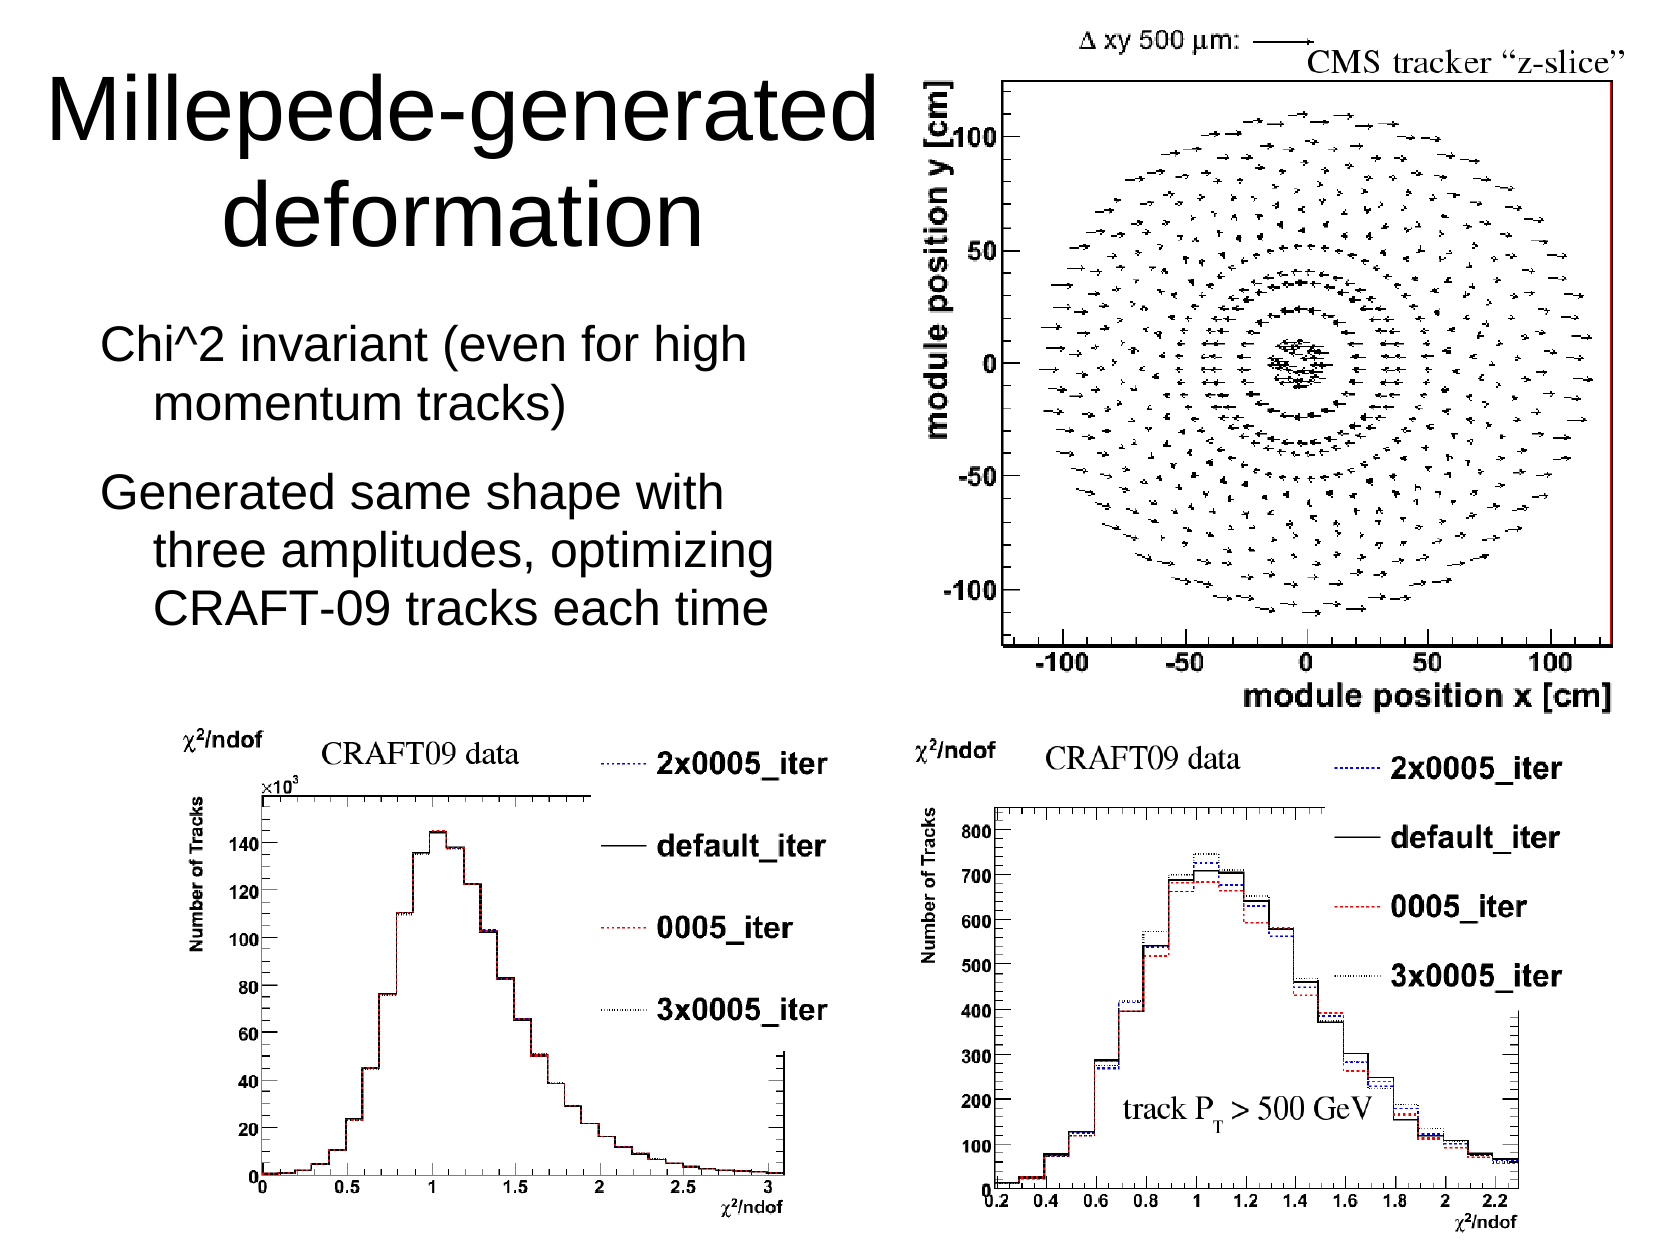

# Millepede-generated deformation
Chi^2 invariant (even for high momentum tracks)‏
Generated same shape with three amplitudes, optimizing CRAFT-09 tracks each time